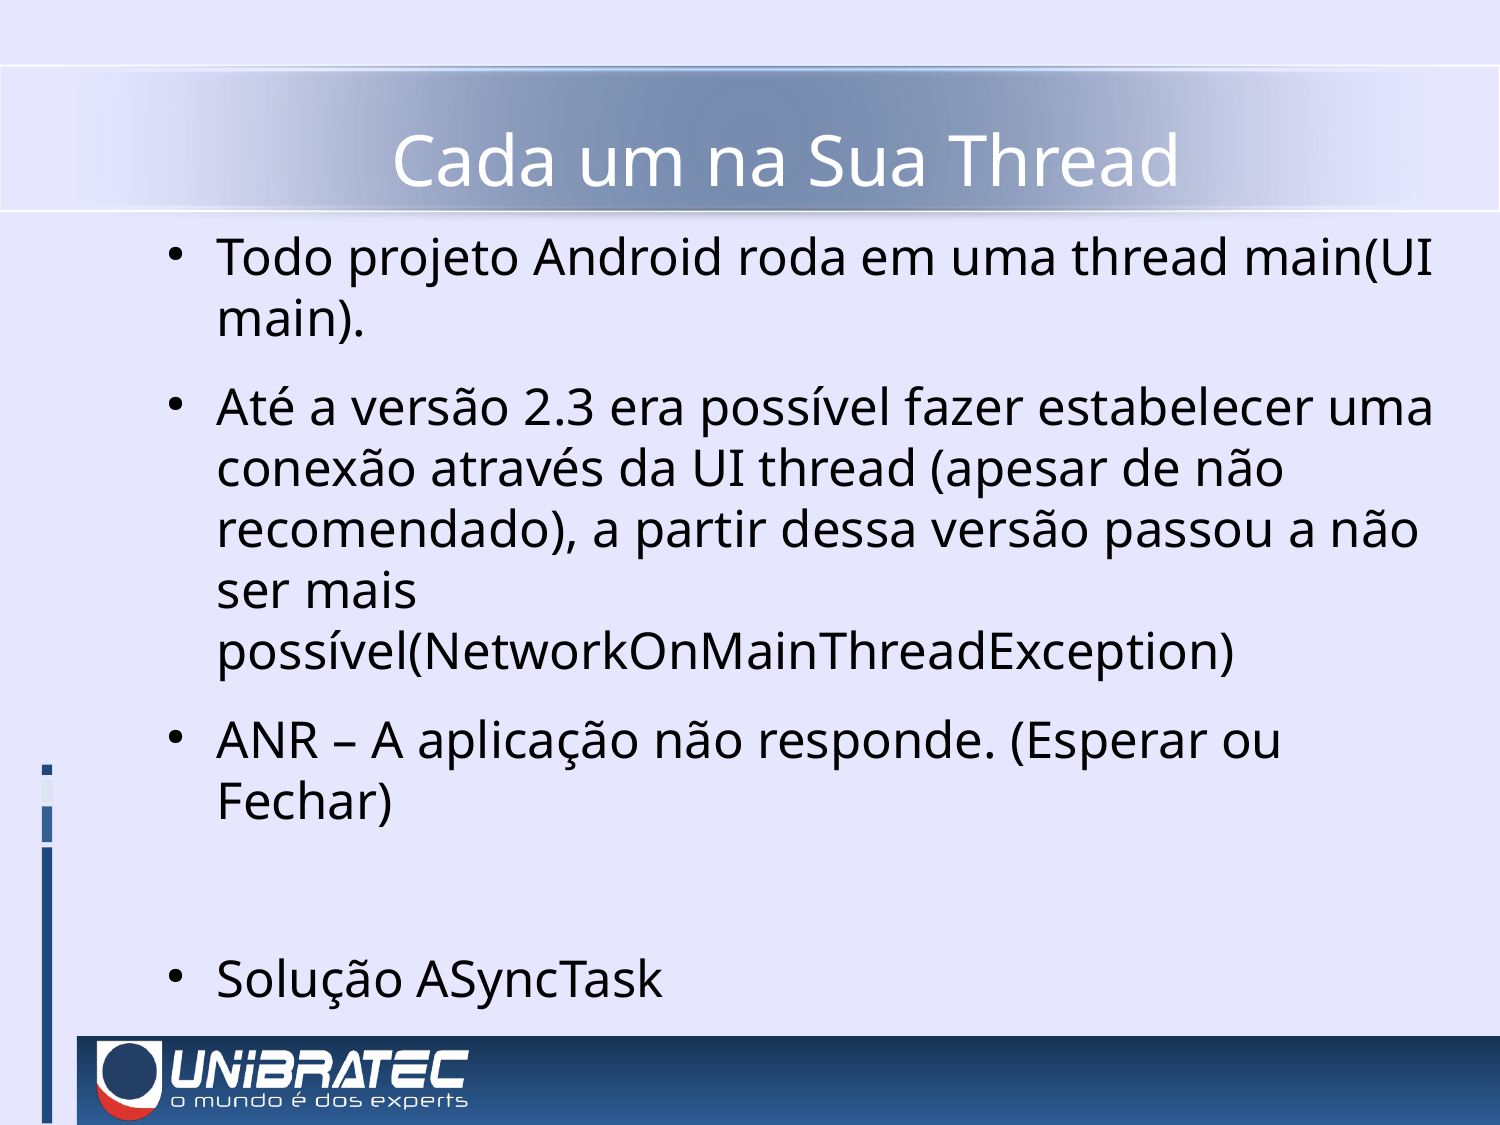

# Cada um na Sua Thread
Todo projeto Android roda em uma thread main(UI main).
Até a versão 2.3 era possível fazer estabelecer uma conexão através da UI thread (apesar de não recomendado), a partir dessa versão passou a não ser mais possível(NetworkOnMainThreadException)
ANR – A aplicação não responde. (Esperar ou Fechar)
Solução ASyncTask